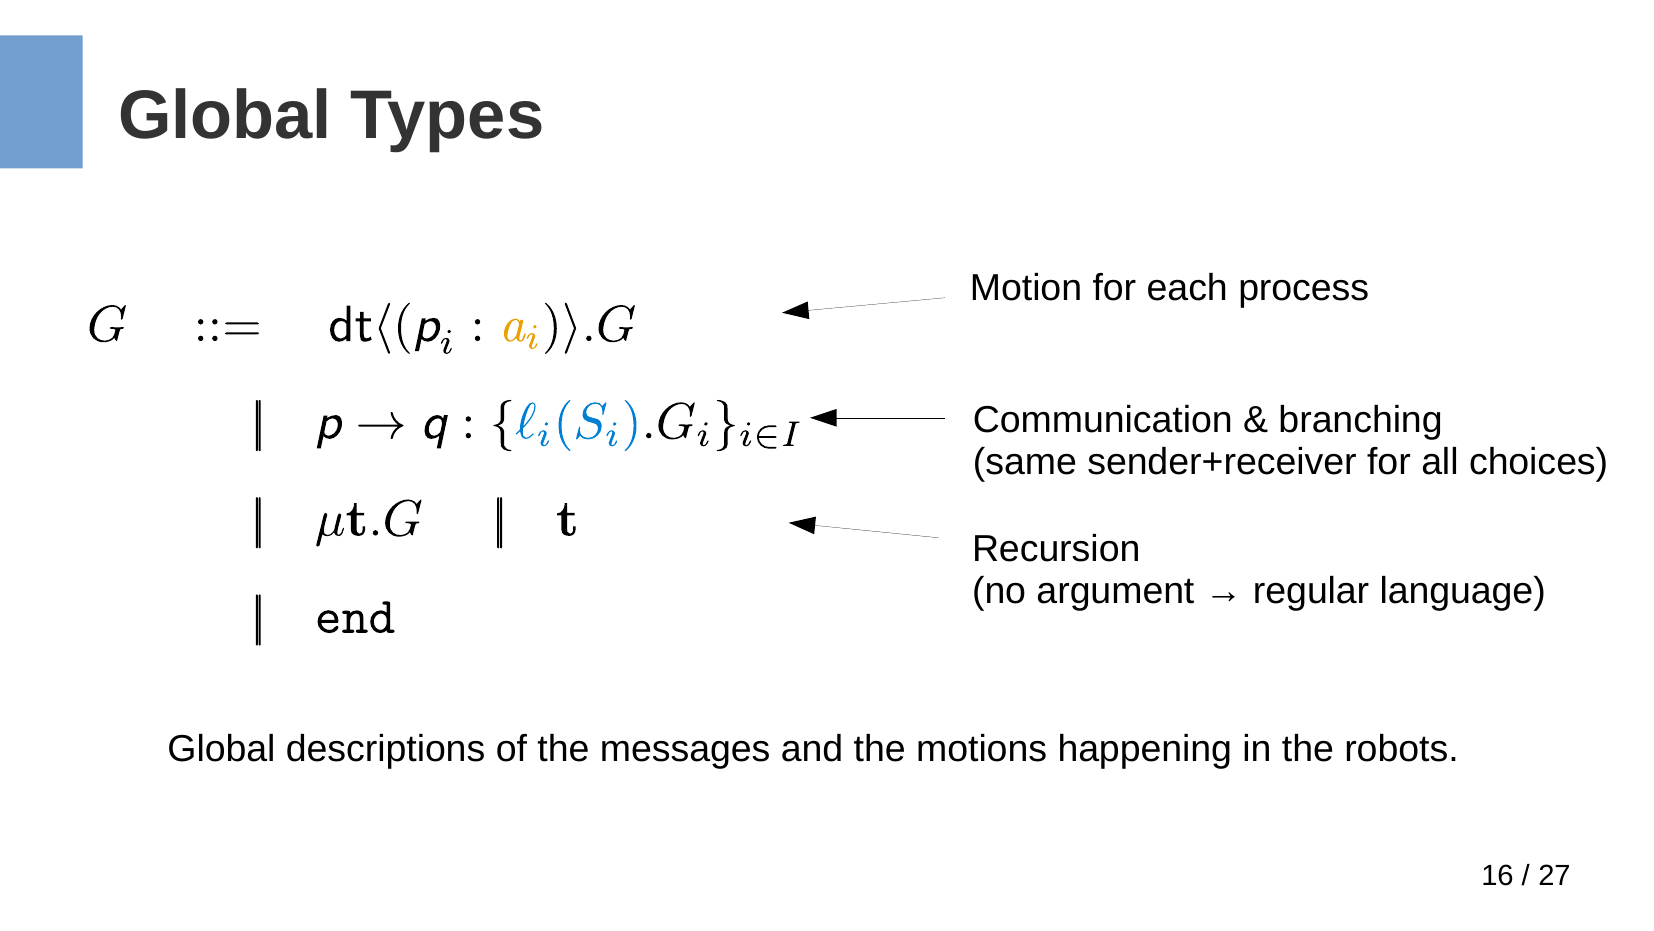

# Global Types
Motion for each process
Communication & branching
(same sender+receiver for all choices)
Recursion
(no argument → regular language)
Global descriptions of the messages and the motions happening in the robots.
16